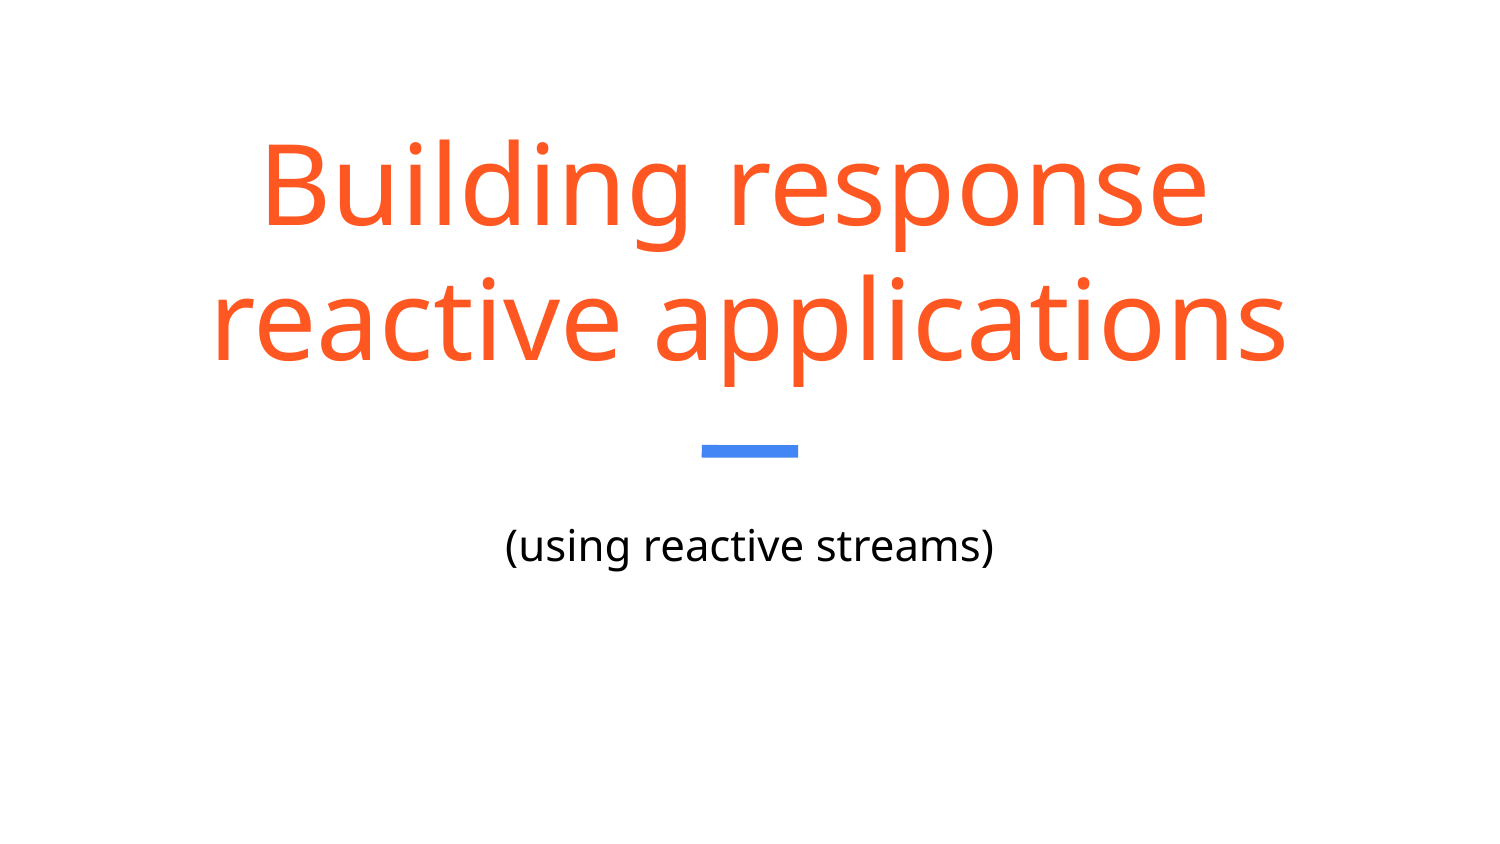

# Building response reactive applications (using reactive streams)